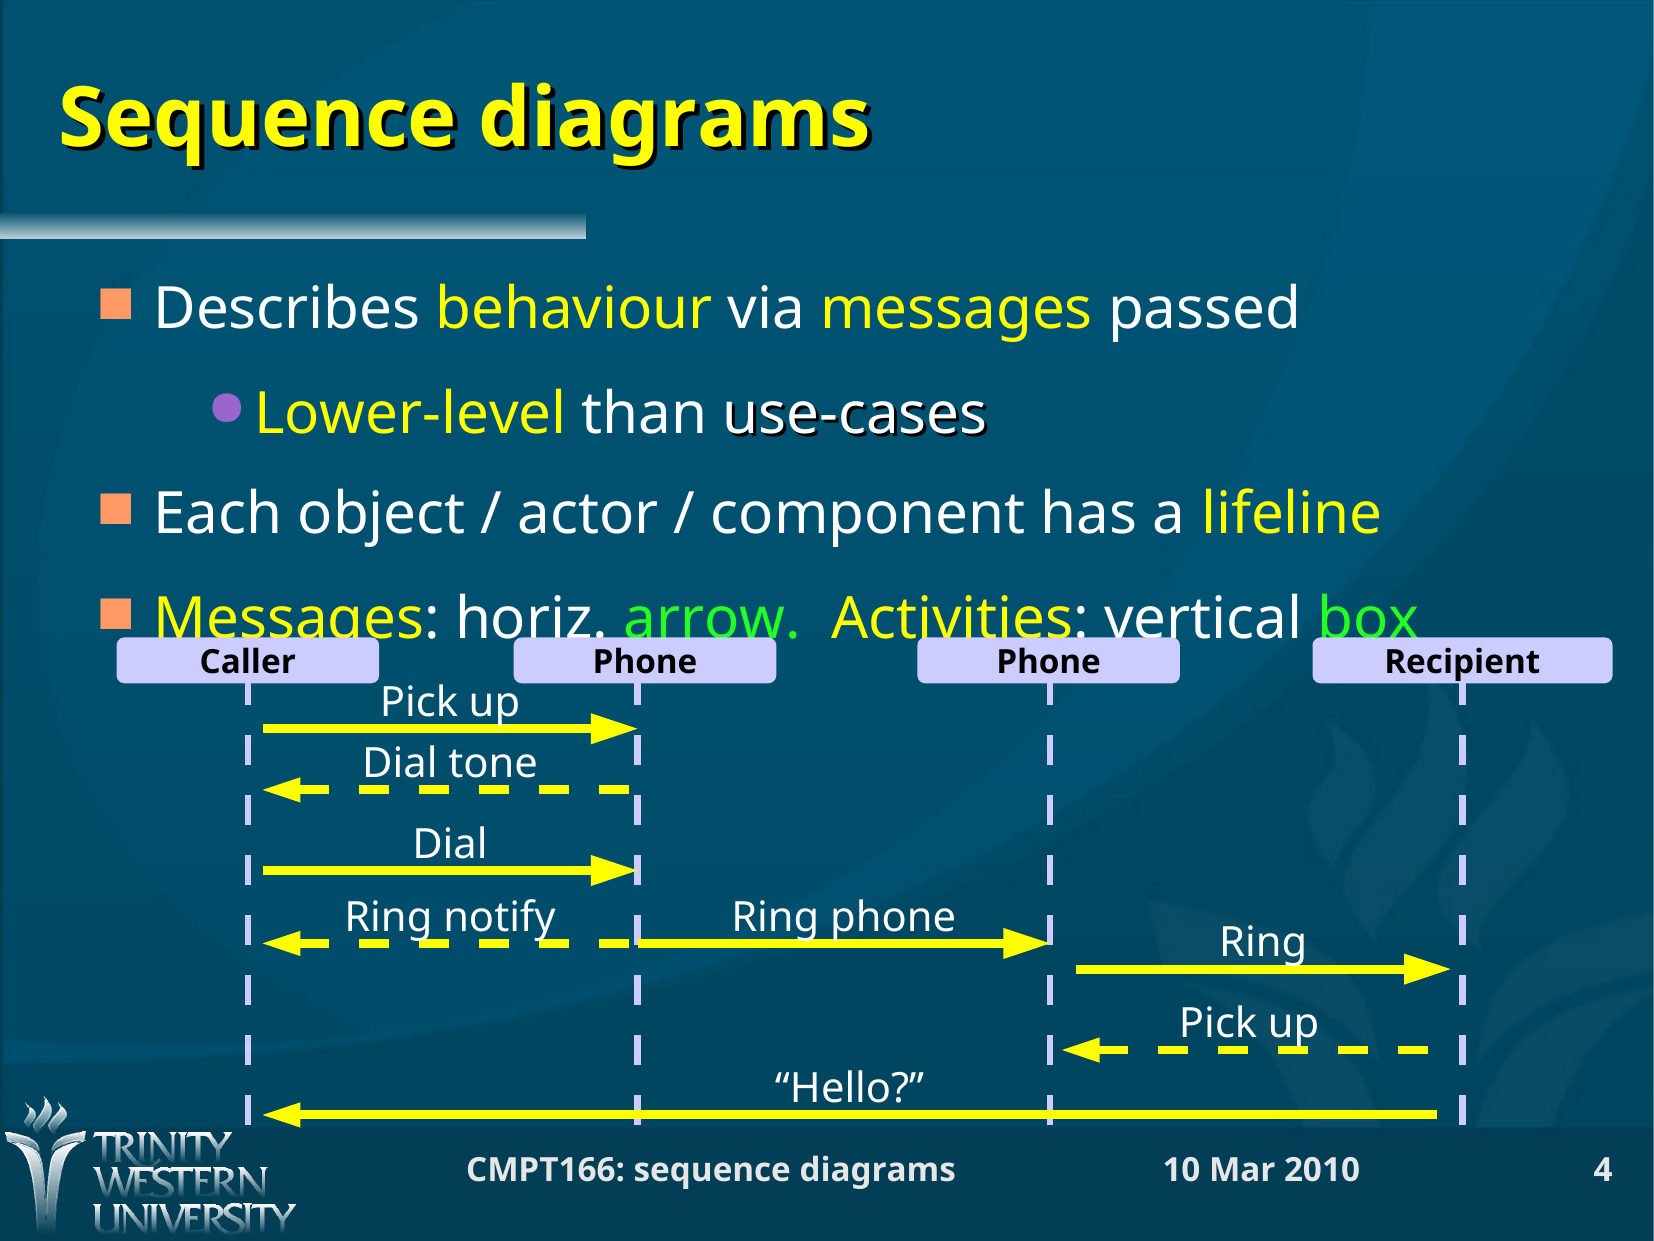

# Sequence diagrams
Describes behaviour via messages passed
Lower-level than use-cases
Each object / actor / component has a lifeline
Messages: horiz. arrow. Activities: vertical box
Caller
Phone
Phone
Recipient
Pick up
Dial tone
Dial
Ring notify
Ring phone
Ring
Pick up
“Hello?”
CMPT166: sequence diagrams
10 Mar 2010
4